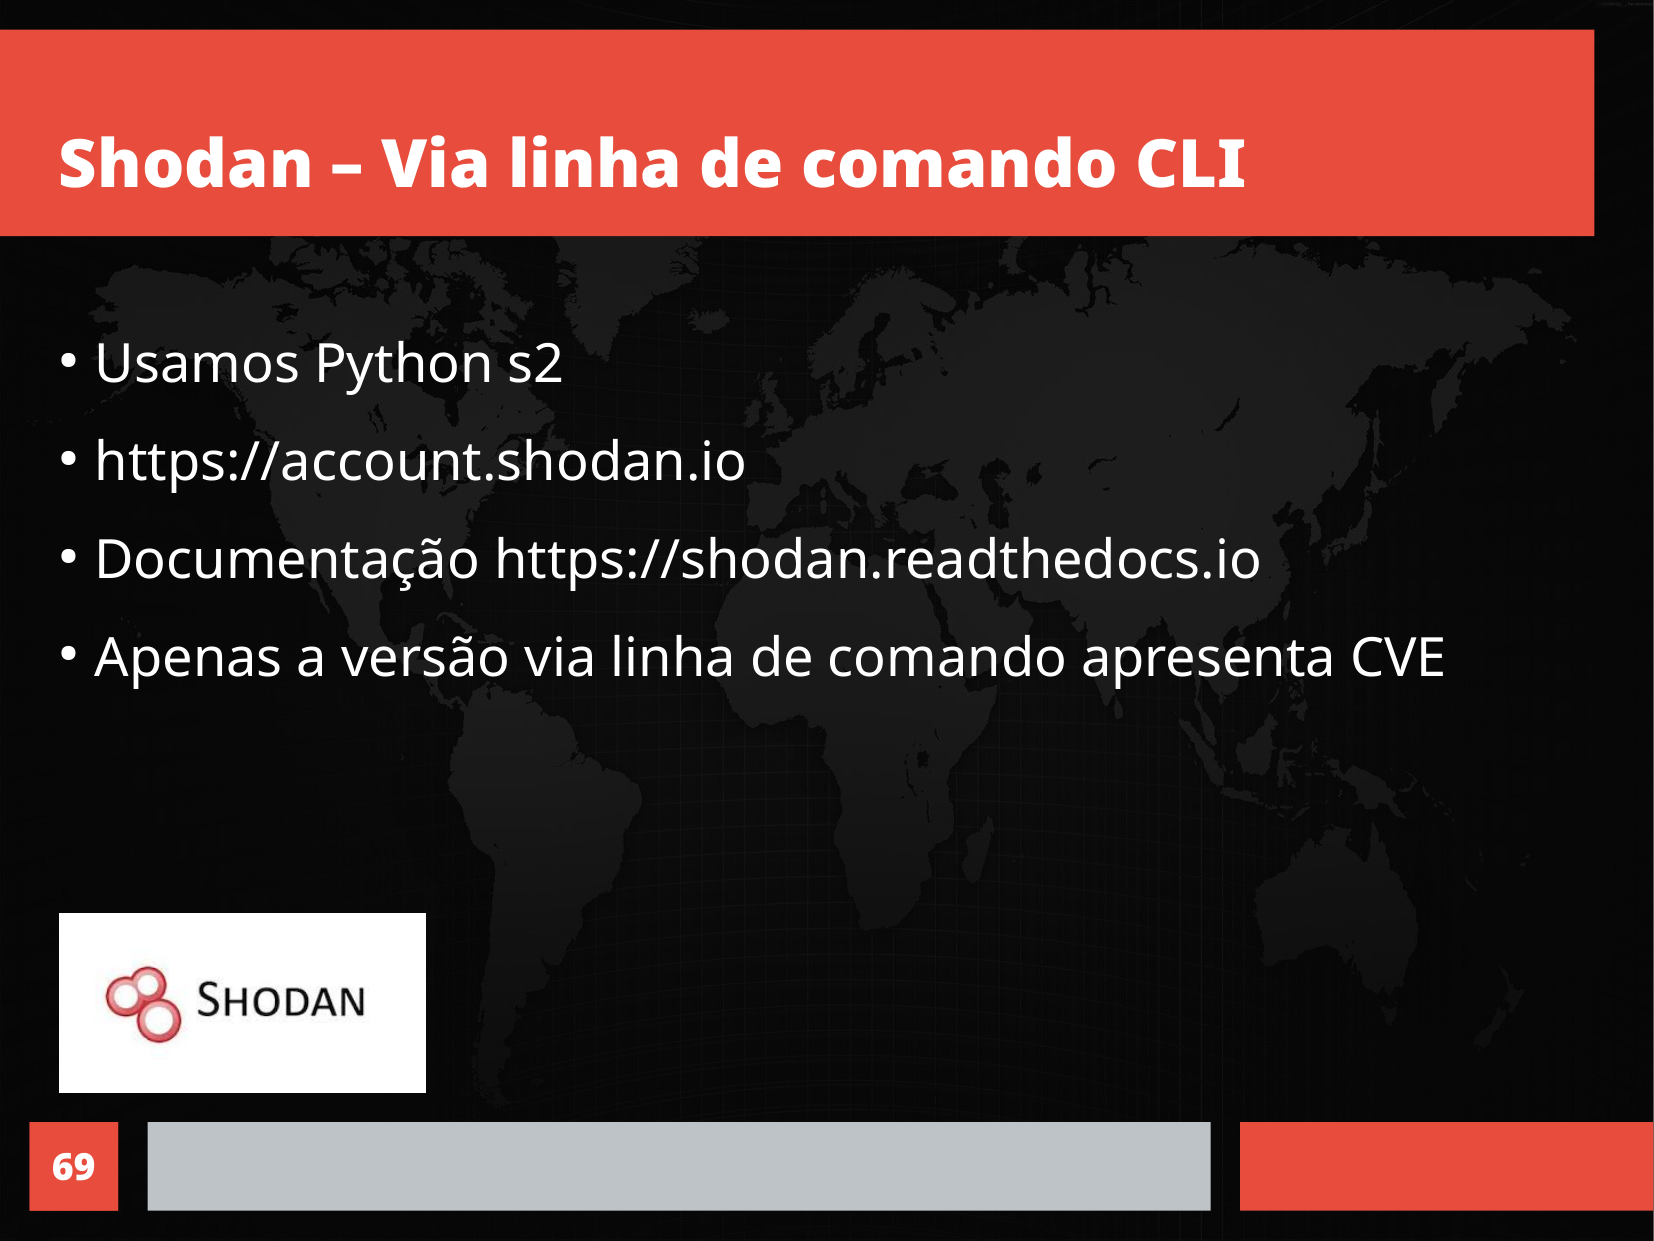

# Shodan – Via linha de comando CLI
Usamos Python s2
https://account.shodan.io
Documentação https://shodan.readthedocs.io
Apenas a versão via linha de comando apresenta CVE
69